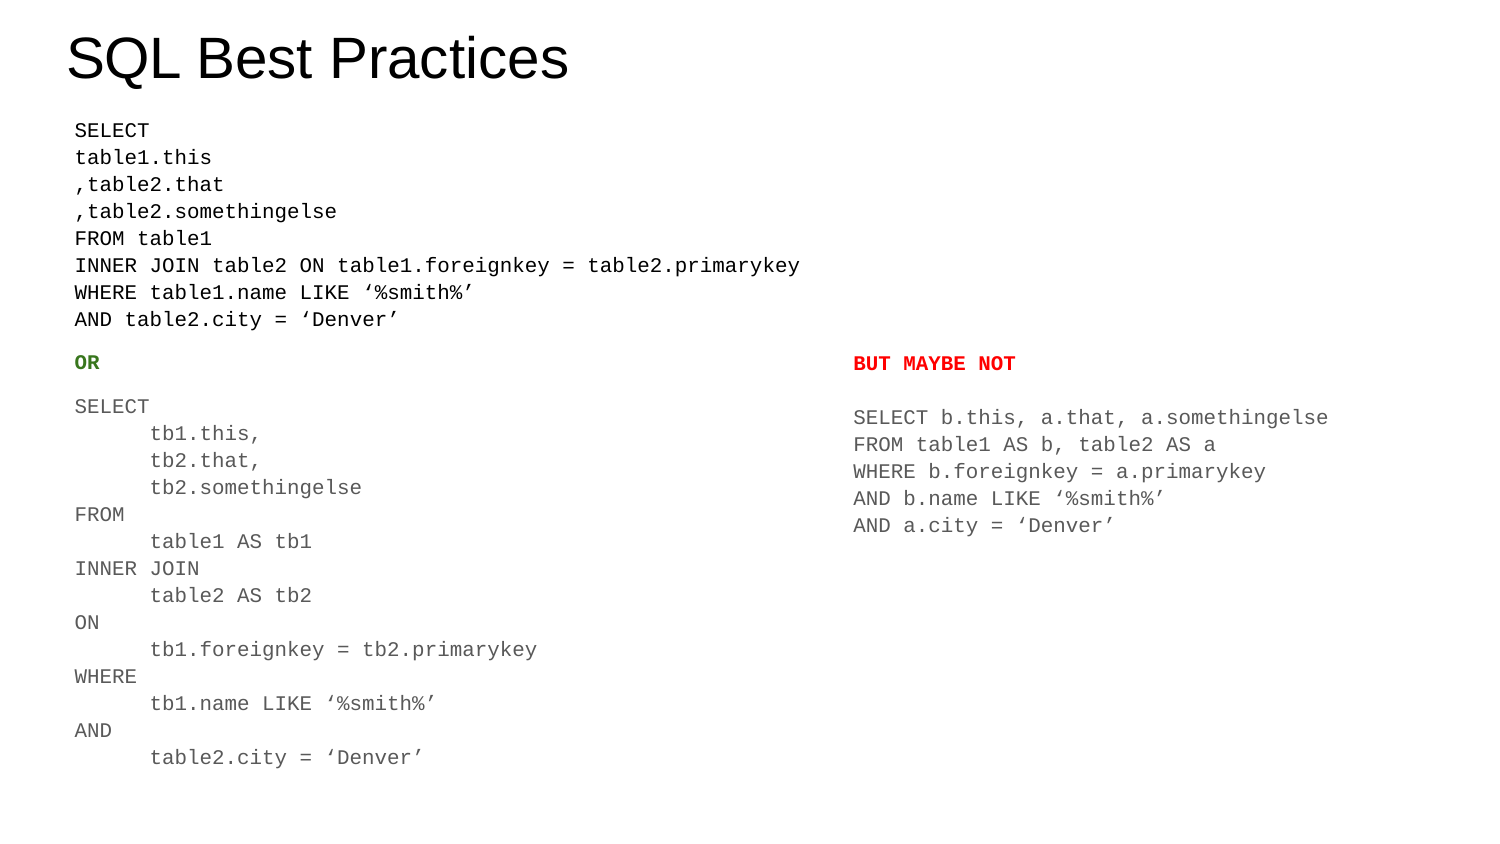

# SQL Best Practices
SELECT
table1.this
,table2.that
,table2.somethingelse
FROM table1
INNER JOIN table2 ON table1.foreignkey = table2.primarykey
WHERE table1.name LIKE ‘%smith%’
AND table2.city = ‘Denver’
OR
SELECT
tb1.this,
tb2.that,
tb2.somethingelse
FROM
table1 AS tb1
INNER JOIN
table2 AS tb2
ON
tb1.foreignkey = tb2.primarykey
WHERE
tb1.name LIKE ‘%smith%’
AND
table2.city = ‘Denver’
BUT MAYBE NOT
SELECT b.this, a.that, a.somethingelse
FROM table1 AS b, table2 AS a
WHERE b.foreignkey = a.primarykey
AND b.name LIKE ‘%smith%’
AND a.city = ‘Denver’